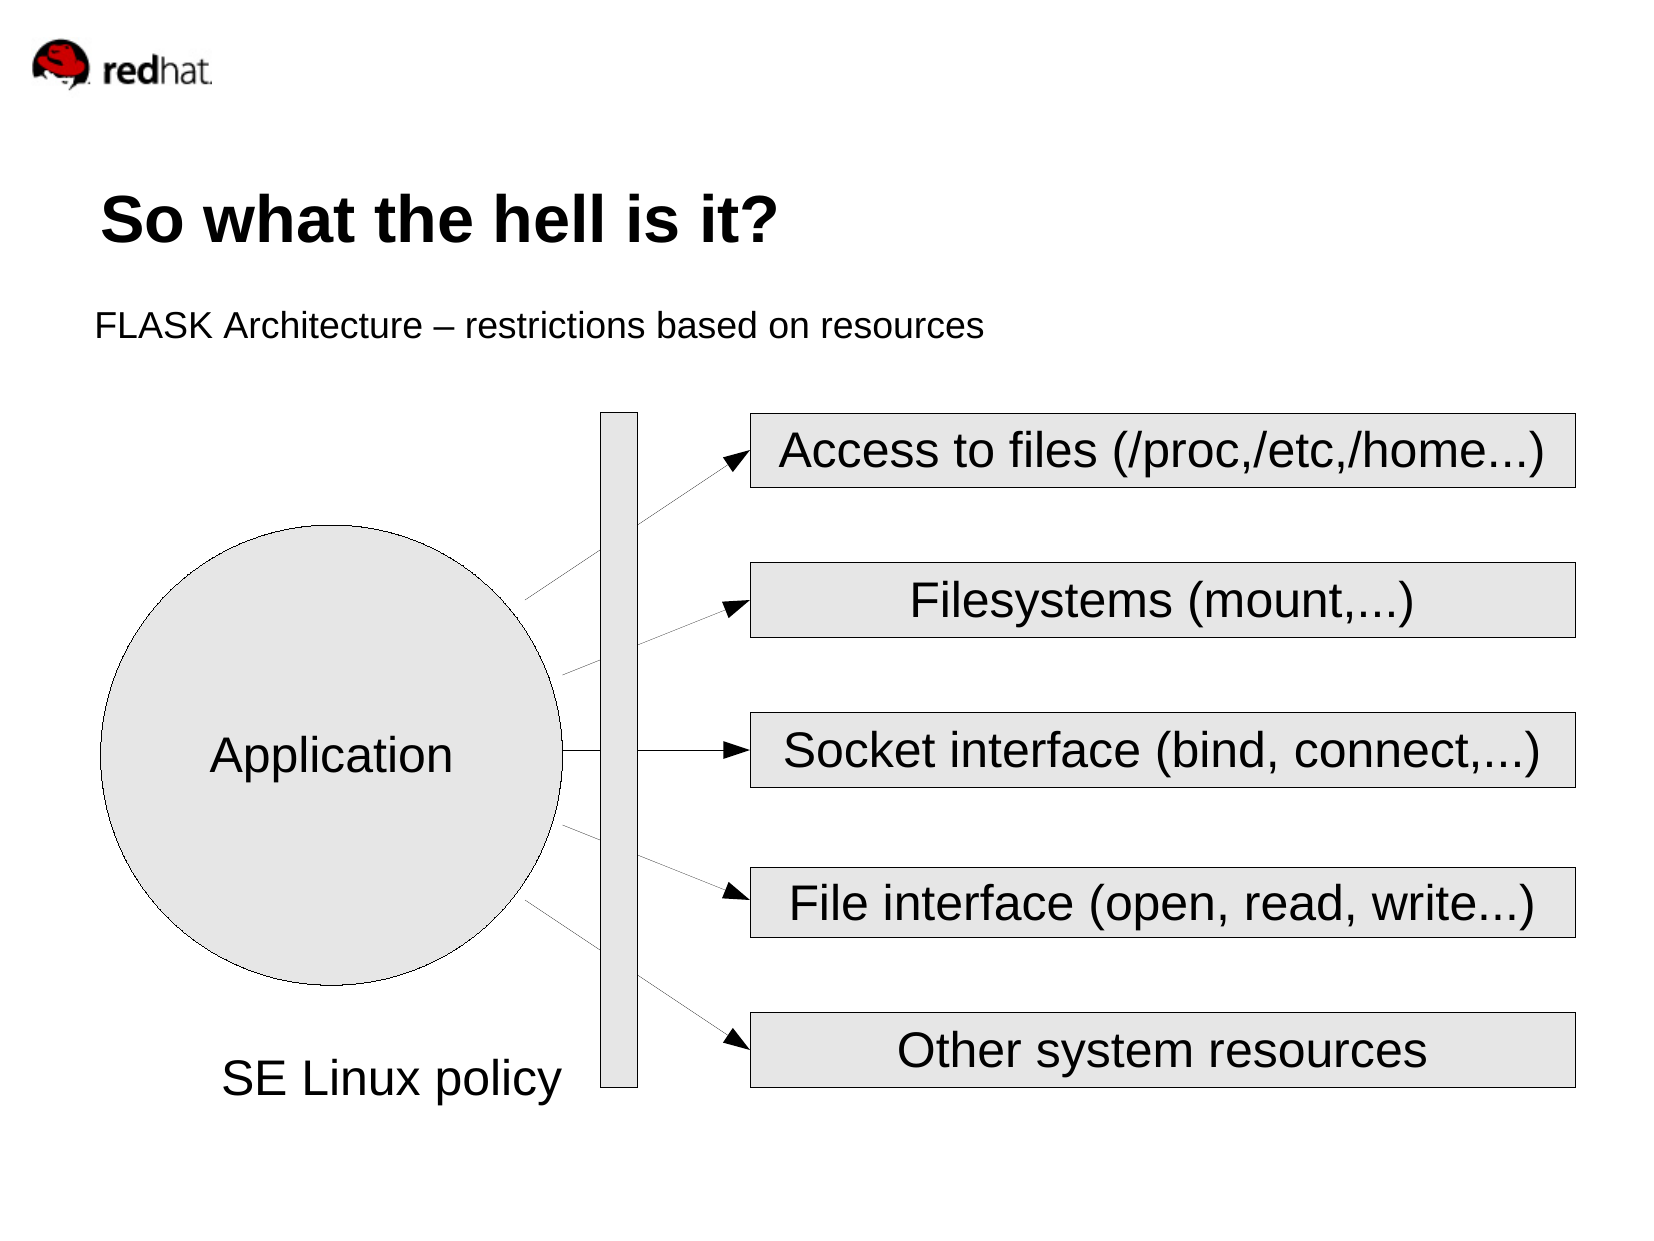

# So what the hell is it?
FLASK Architecture – restrictions based on resources
Access to files (/proc,/etc,/home...)
Application
Filesystems (mount,...)
Socket interface (bind, connect,...)
File interface (open, read, write...)
Other system resources
SE Linux policy